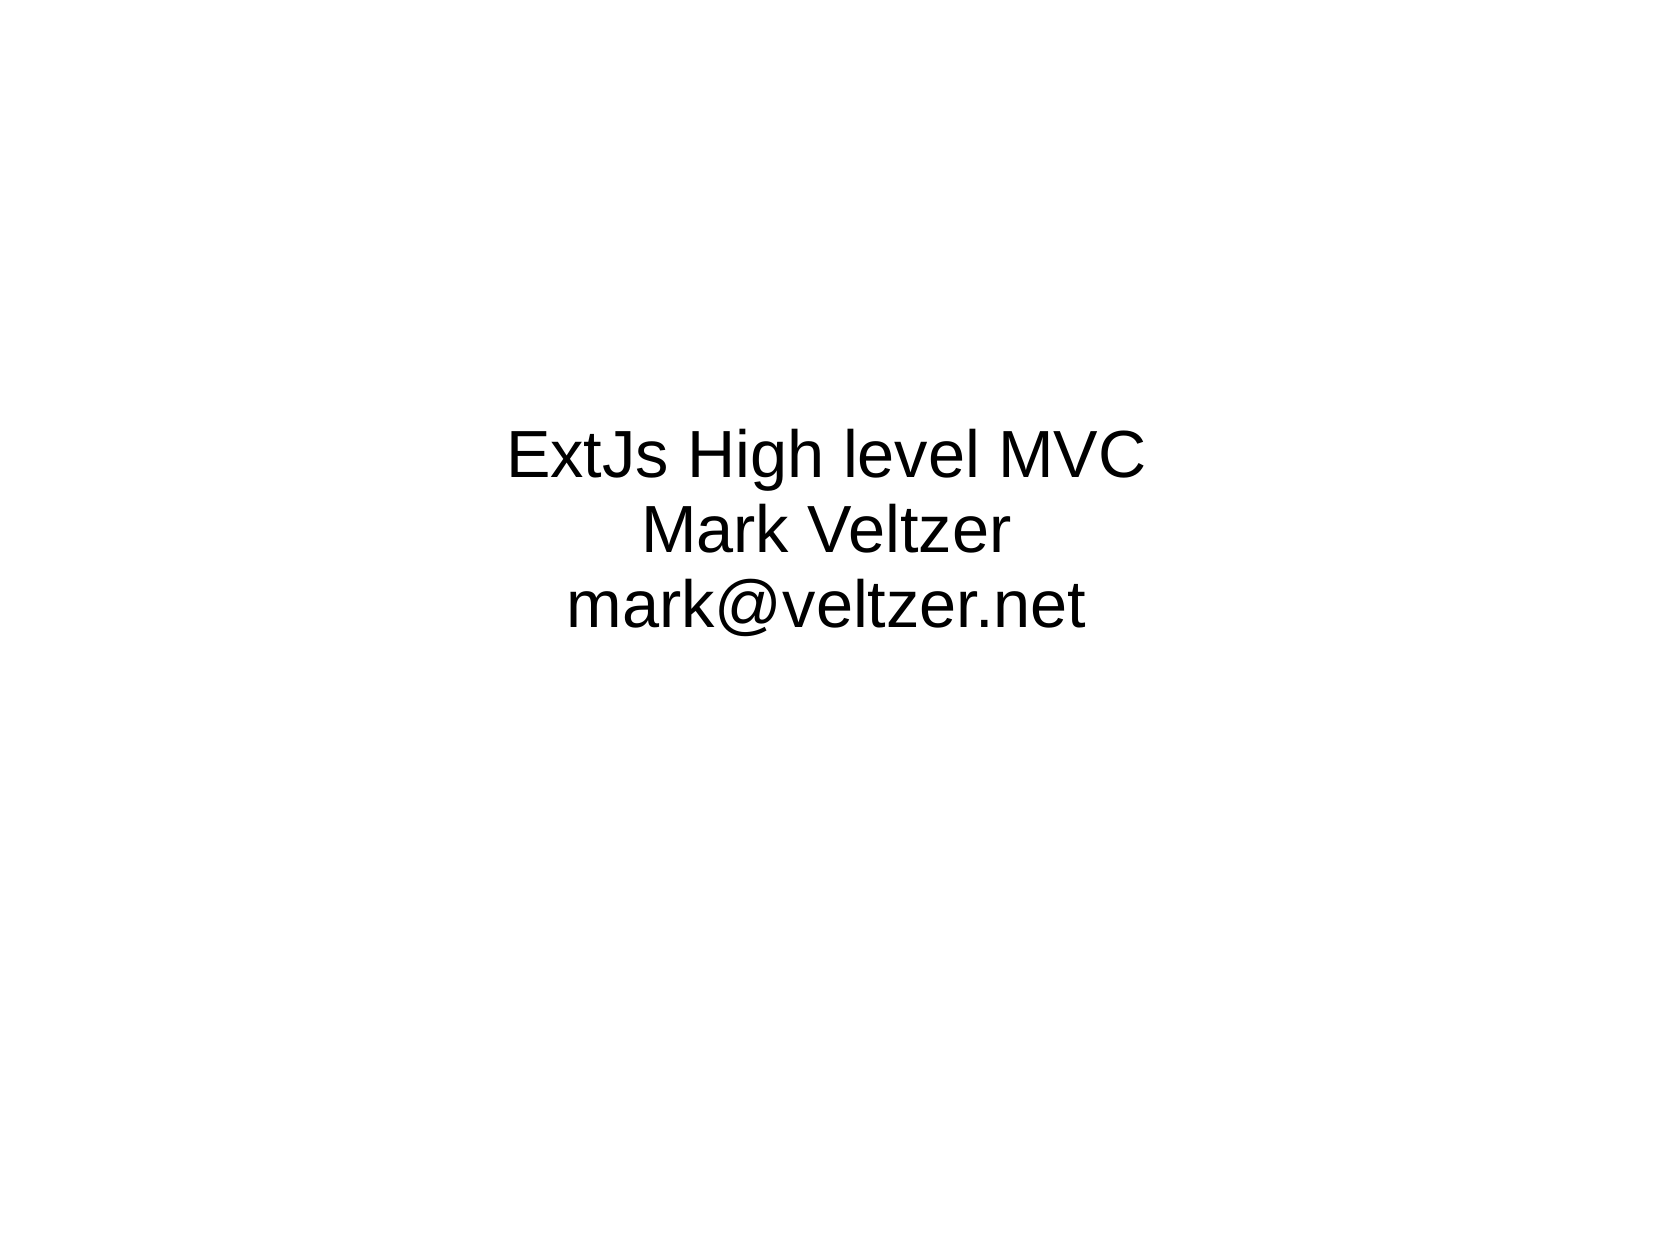

# ExtJs High level MVC
Mark Veltzer
mark@veltzer.net